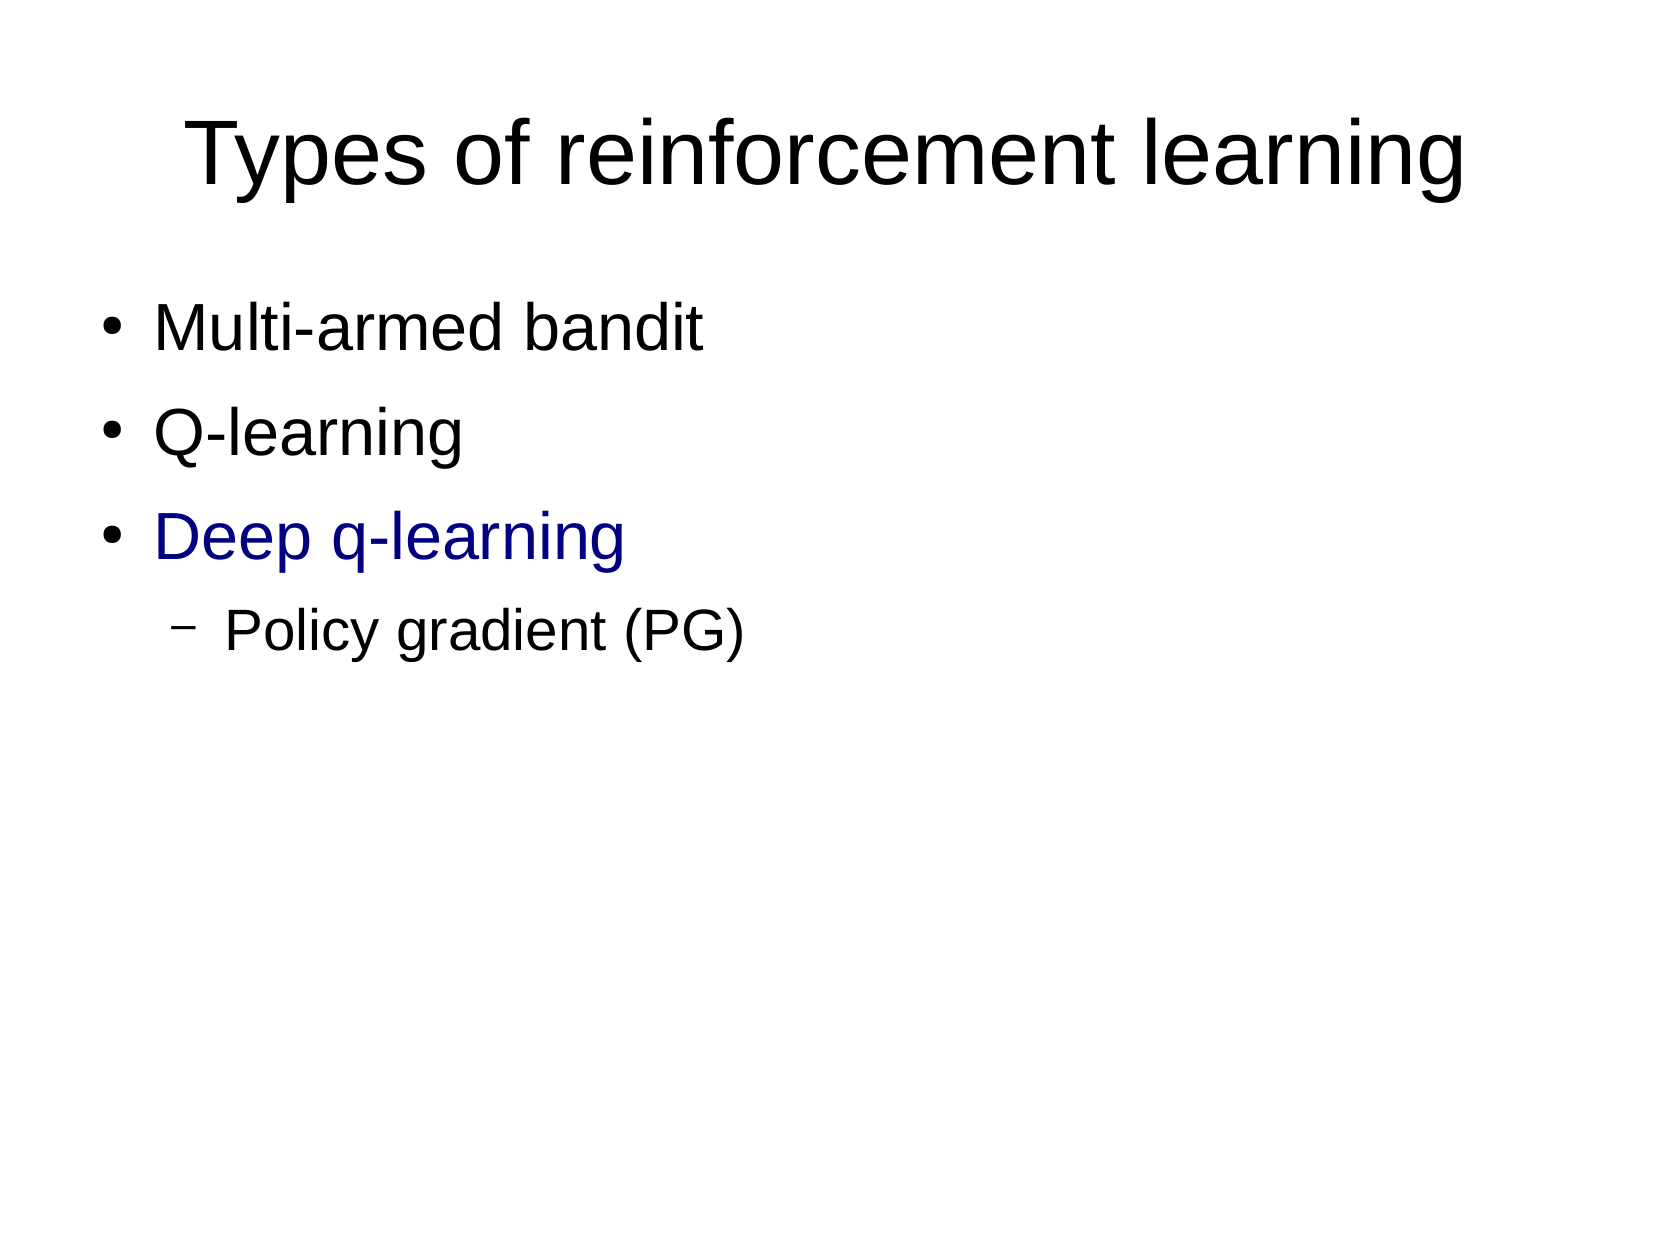

# Types of reinforcement learning
Multi-armed bandit
Q-learning
Deep q-learning
Policy gradient (PG)